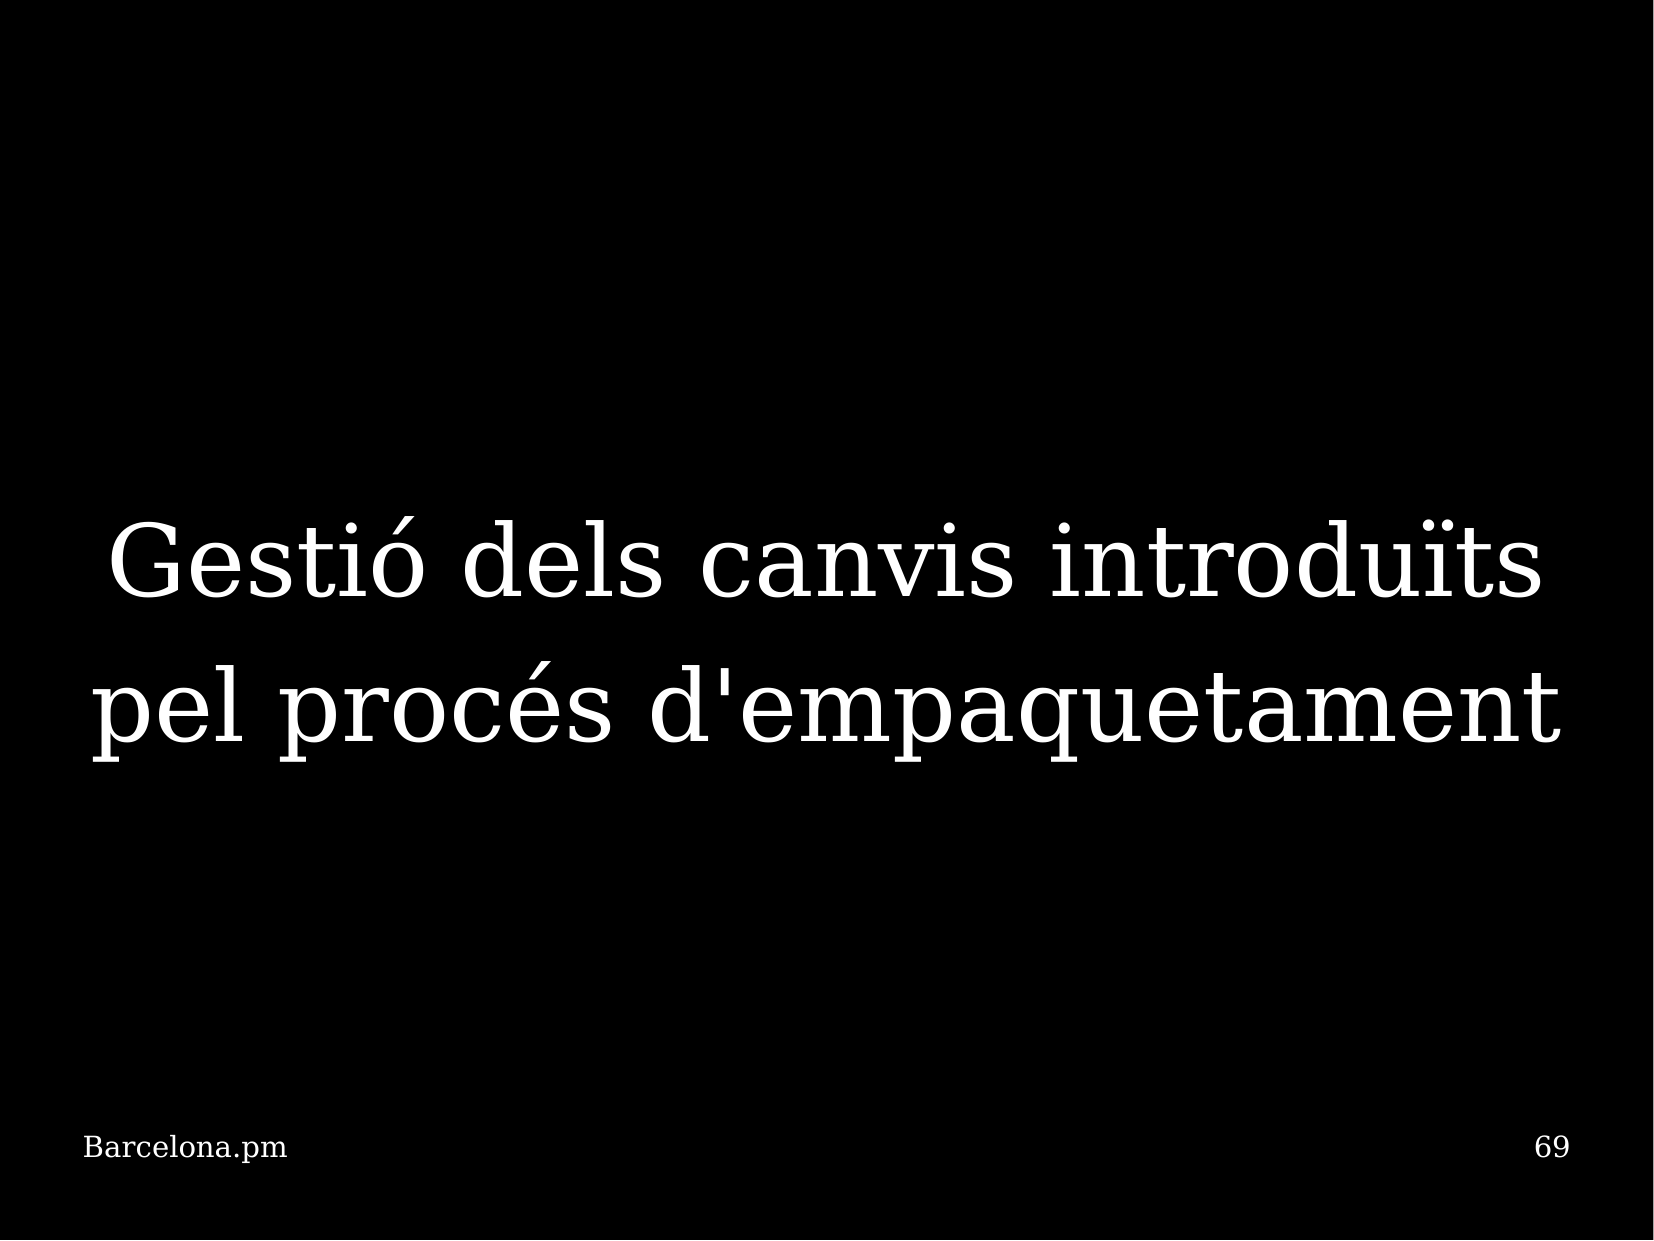

# Gestió dels canvis introduïts pel procés d'empaquetament
Barcelona.pm
69